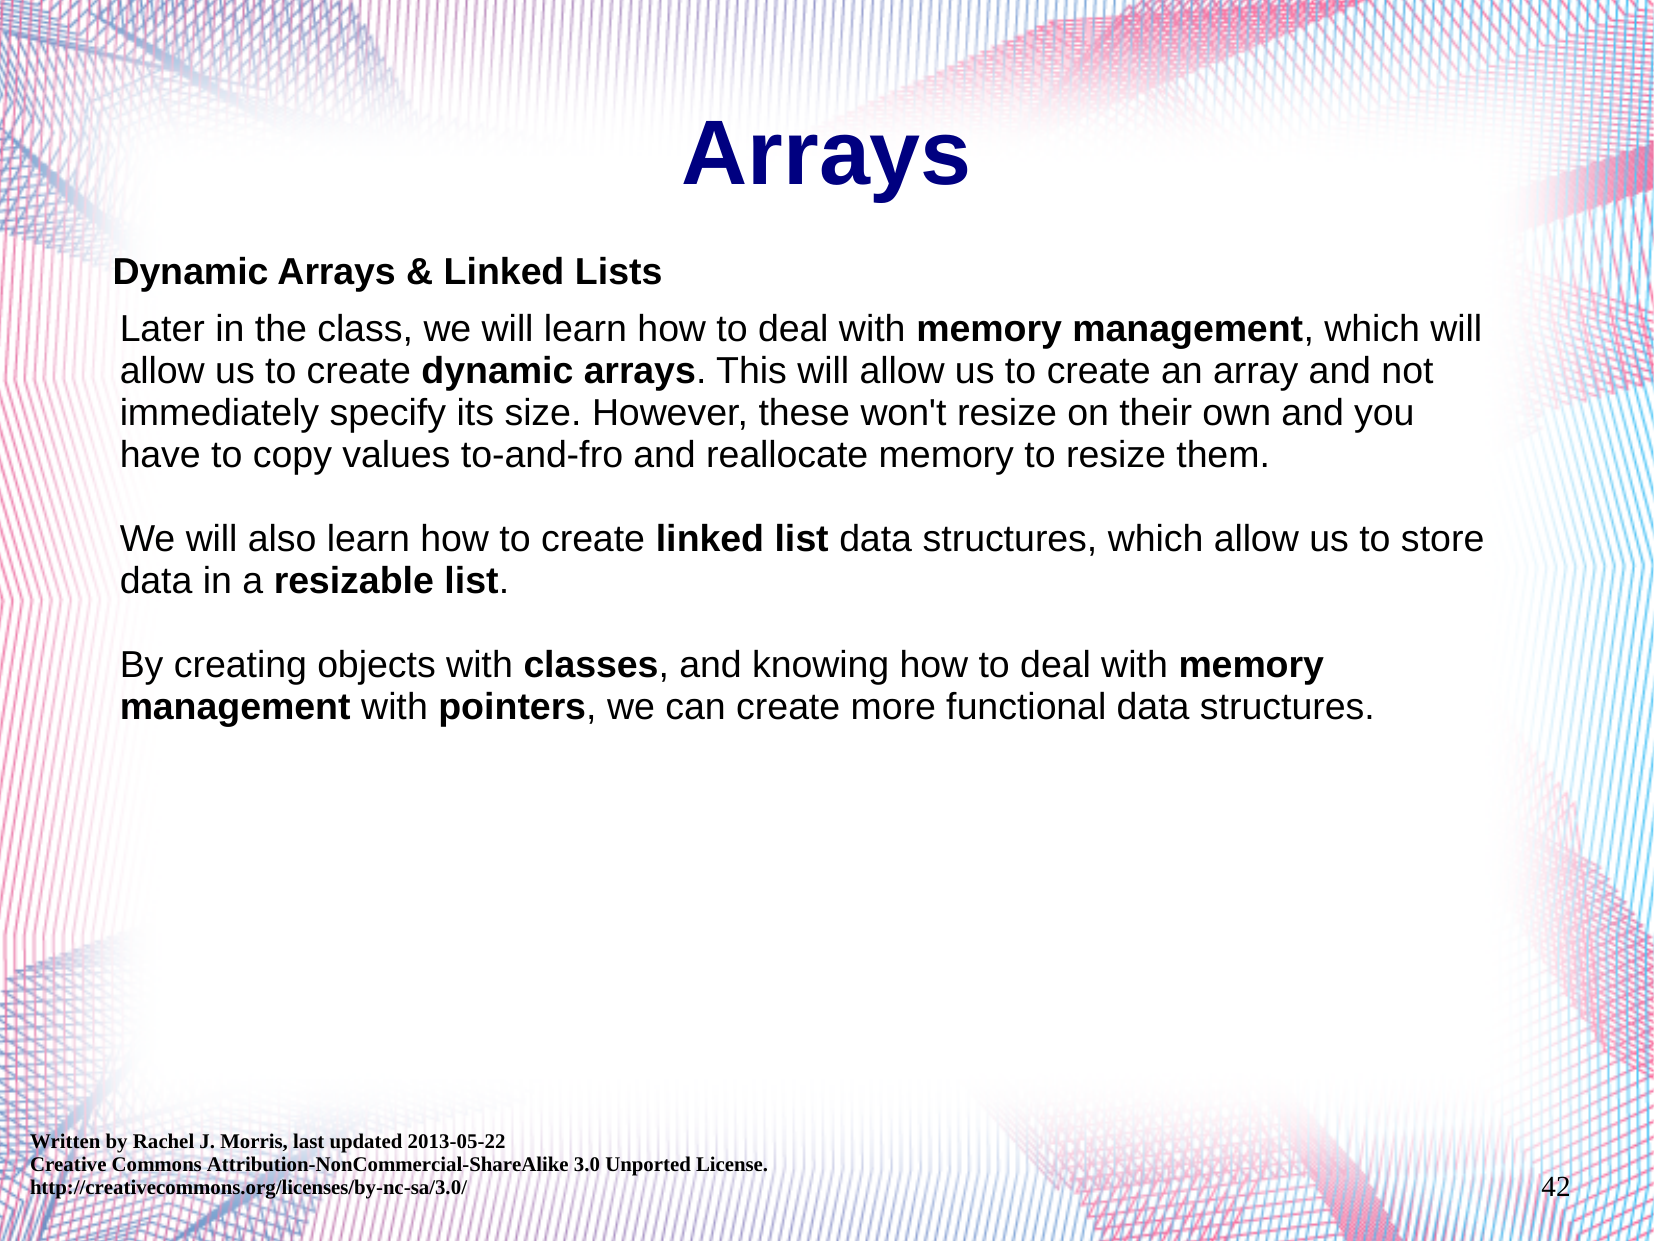

# Arrays
Dynamic Arrays & Linked Lists
Later in the class, we will learn how to deal with memory management, which will allow us to create dynamic arrays. This will allow us to create an array and not immediately specify its size. However, these won't resize on their own and you have to copy values to-and-fro and reallocate memory to resize them.
We will also learn how to create linked list data structures, which allow us to store data in a resizable list.
By creating objects with classes, and knowing how to deal with memory management with pointers, we can create more functional data structures.
42